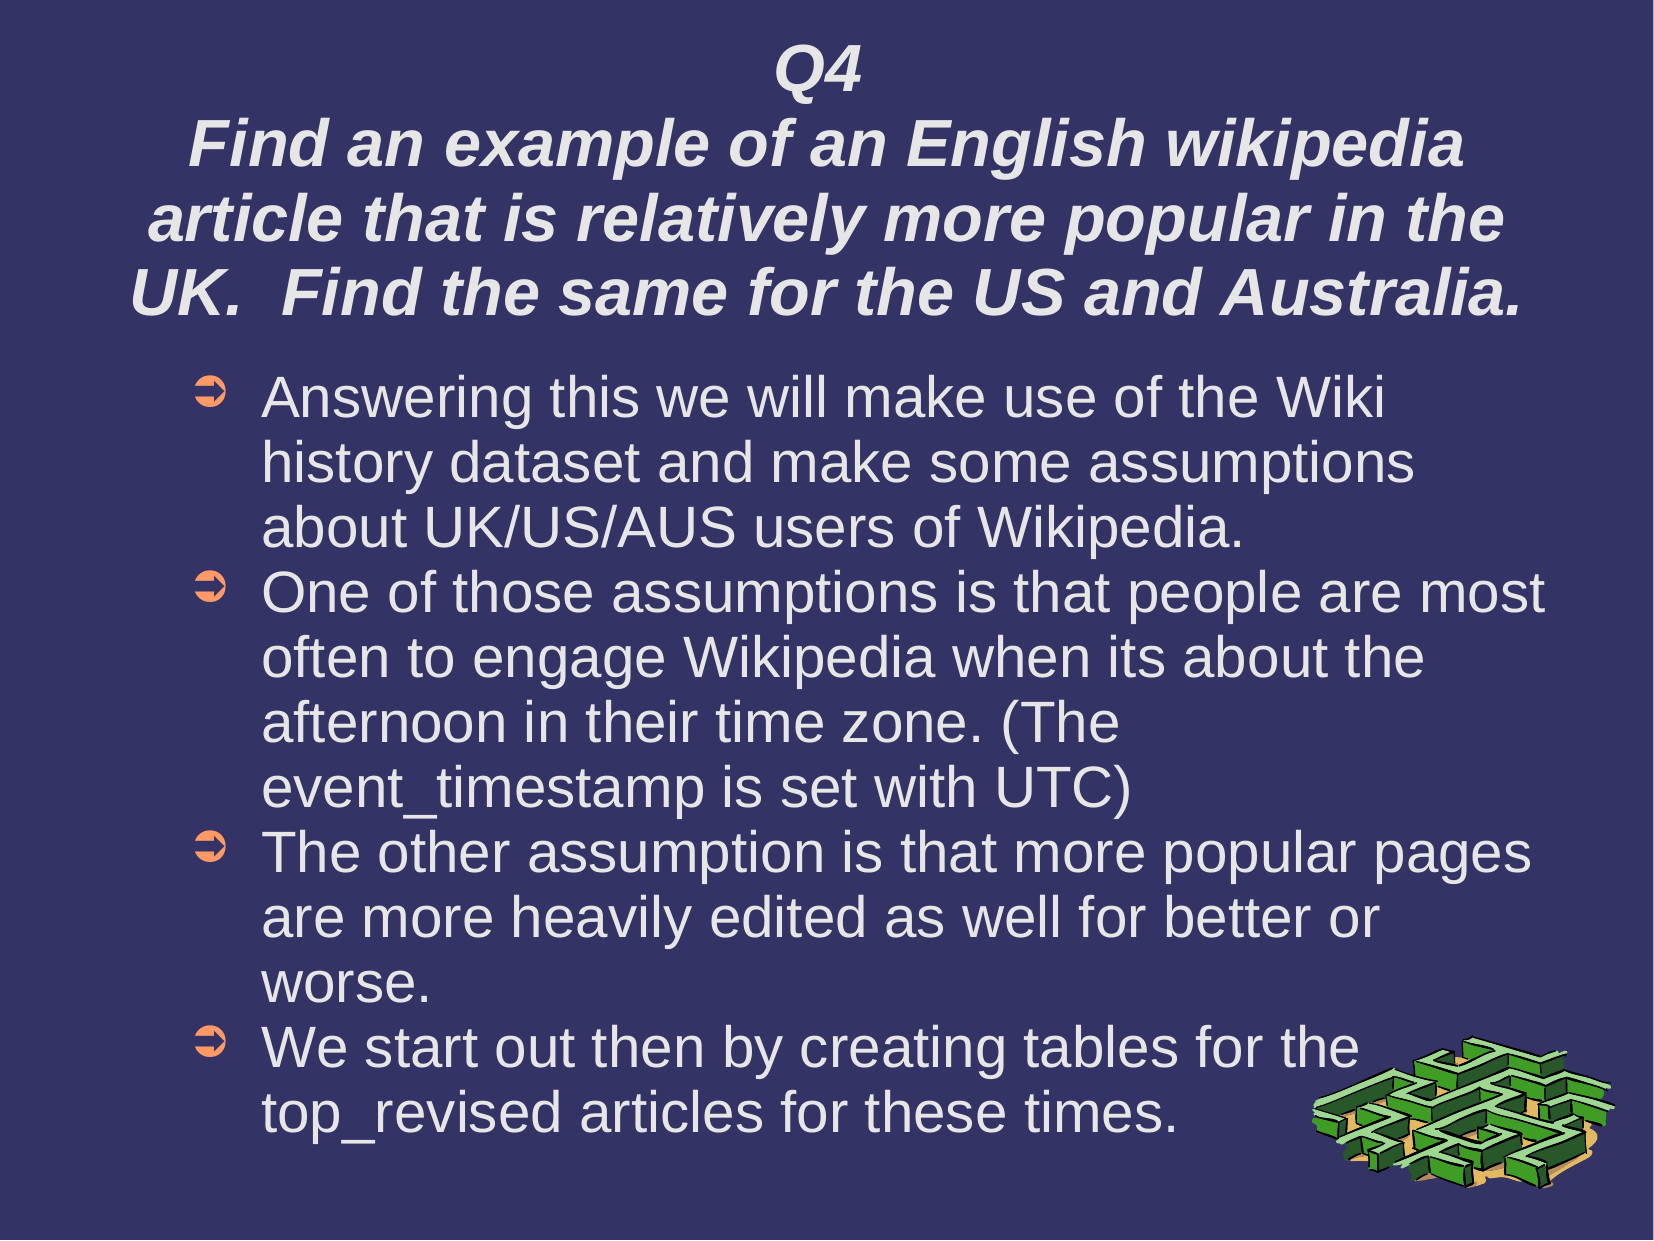

# Q4 Find an example of an English wikipedia article that is relatively more popular in the UK. Find the same for the US and Australia.
Answering this we will make use of the Wiki history dataset and make some assumptions about UK/US/AUS users of Wikipedia.
One of those assumptions is that people are most often to engage Wikipedia when its about the afternoon in their time zone. (The event_timestamp is set with UTC)
The other assumption is that more popular pages are more heavily edited as well for better or worse.
We start out then by creating tables for the top_revised articles for these times.